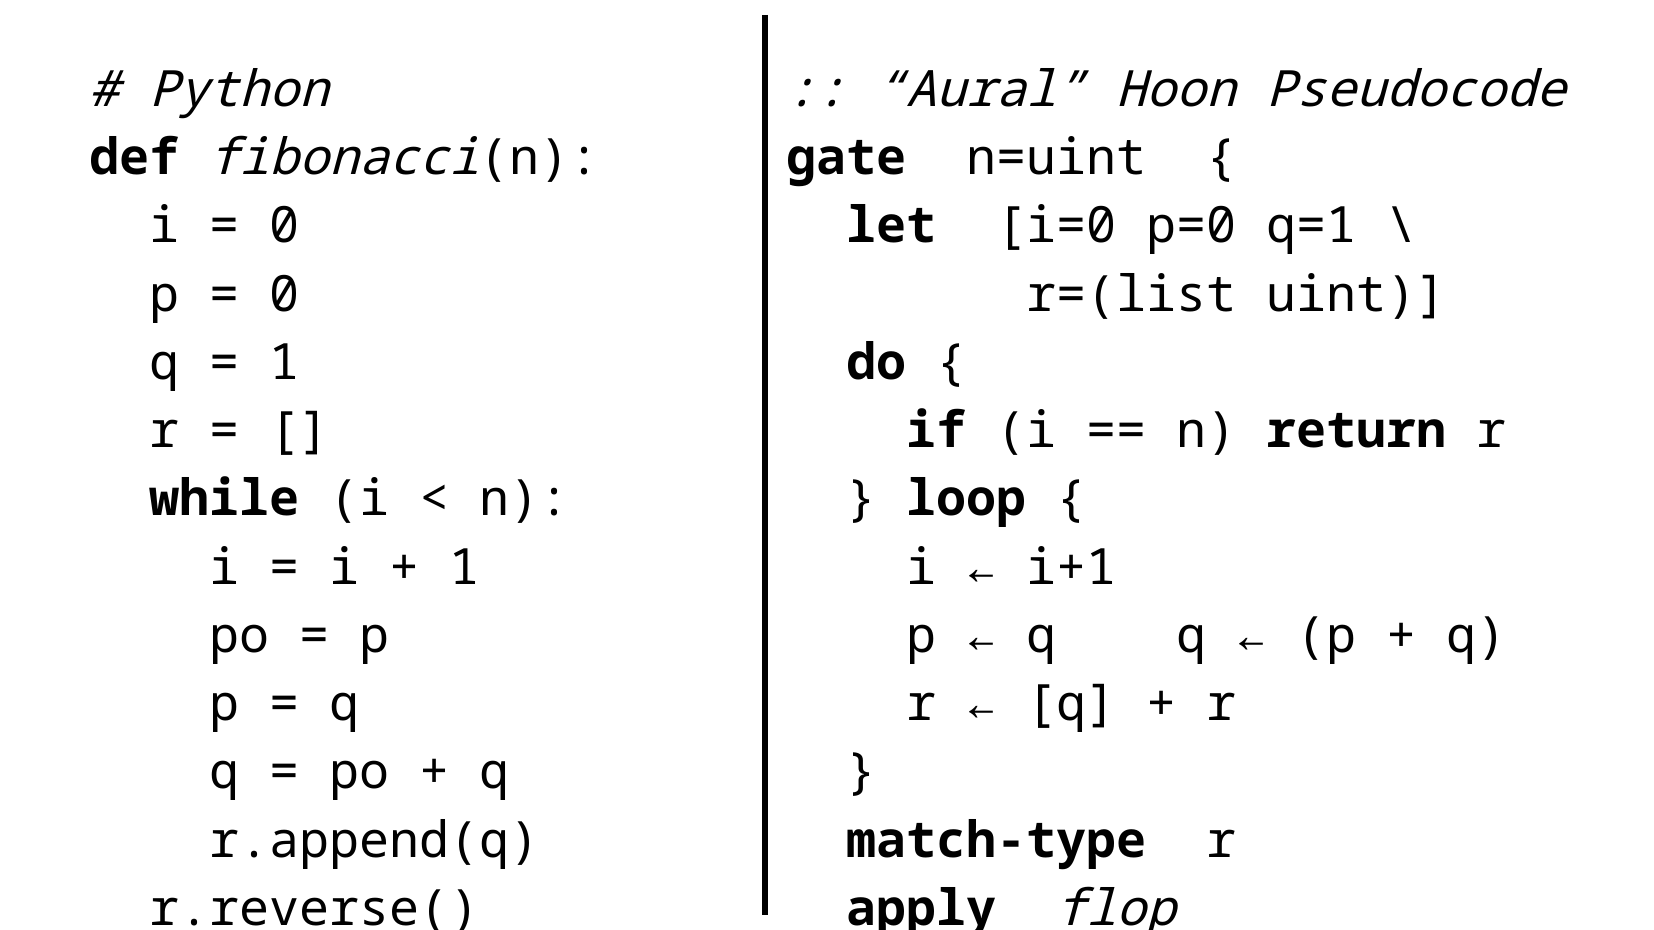

# Python
def fibonacci(n):
 i = 0
 p = 0
 q = 1
 r = []
 while (i < n):
 i = i + 1
 po = p
 p = q
 q = po + q
 r.append(q)
 r.reverse()
 return r
:: “Aural” Hoon Pseudocode
gate n=uint {
 let [i=0 p=0 q=1 \
 r=(list uint)]
 do {
 if (i == n) return r
 } loop {
 i ← i+1
 p ← q q ← (p + q)
 r ← [q] + r
 }
 match-type r
 apply flop
}